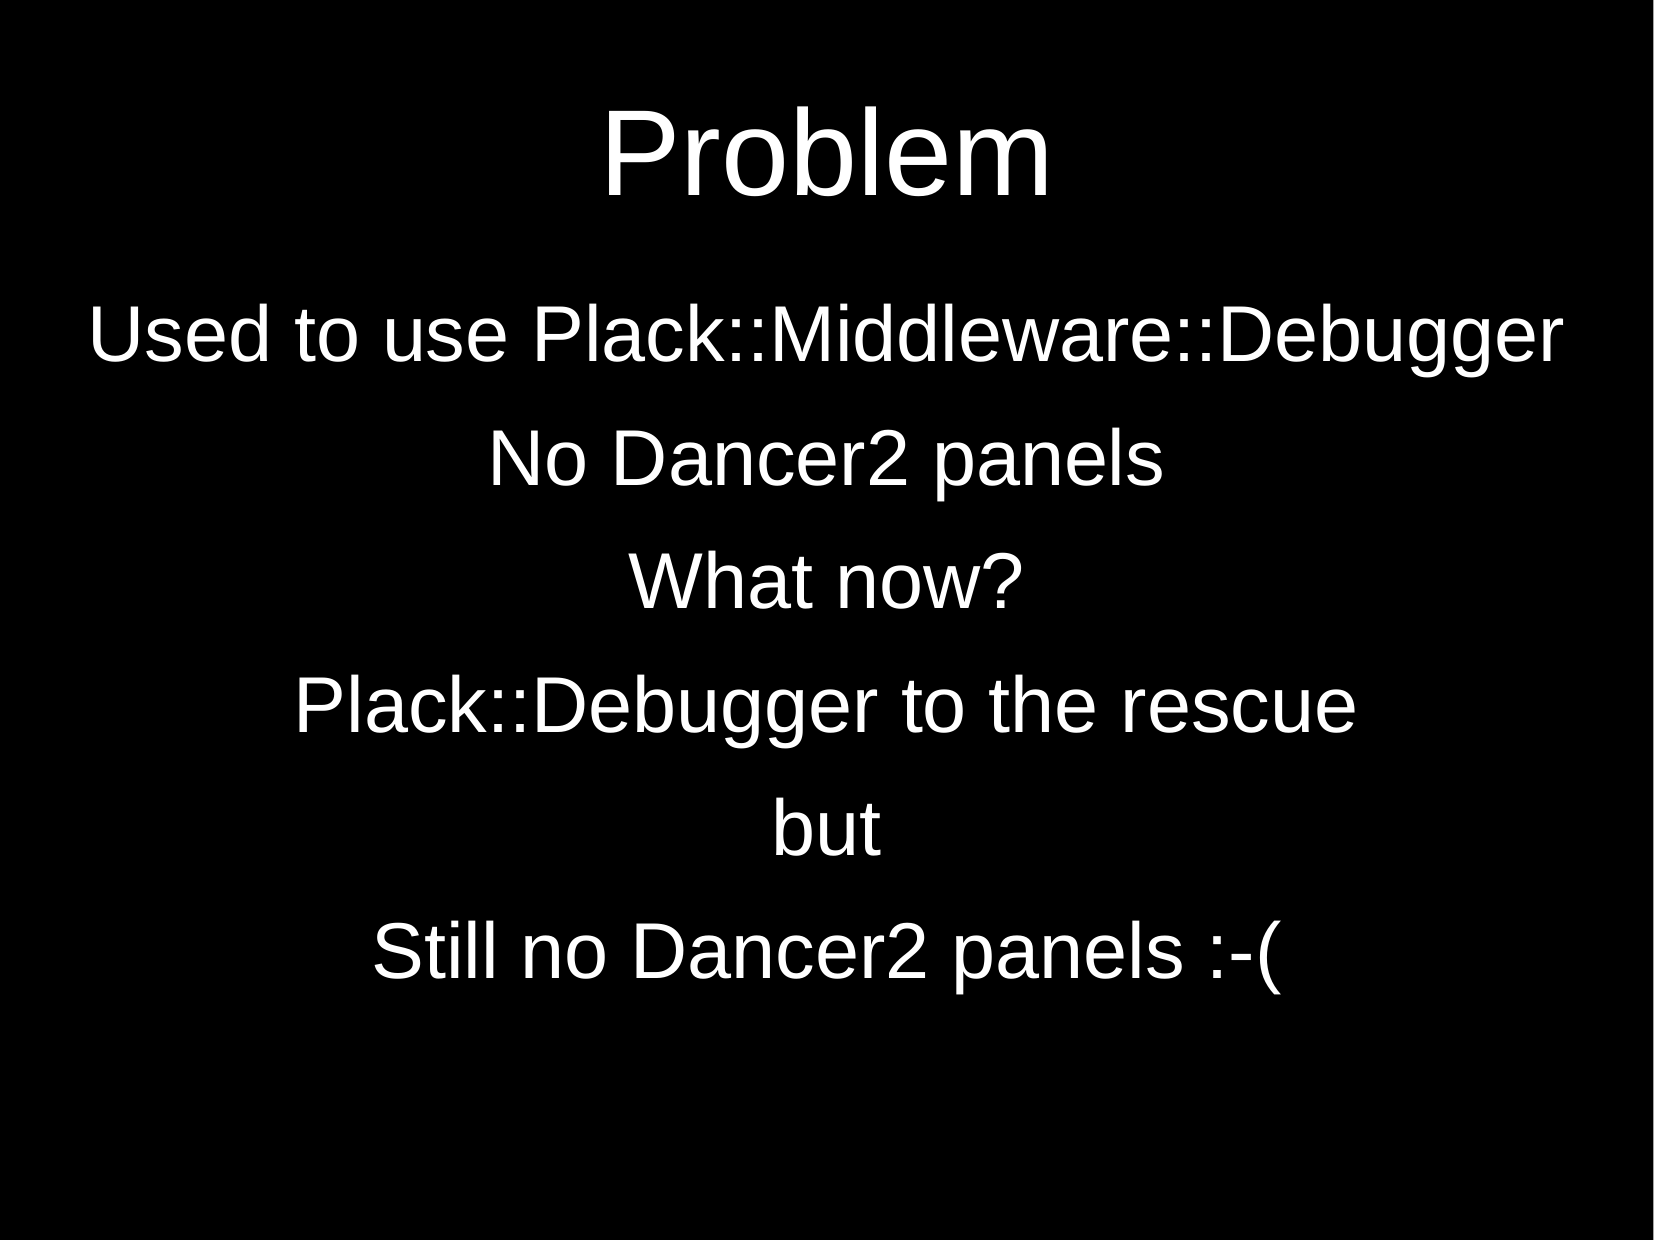

# Problem
Used to use Plack::Middleware::Debugger
No Dancer2 panels
What now?
Plack::Debugger to the rescue
but
Still no Dancer2 panels :-(